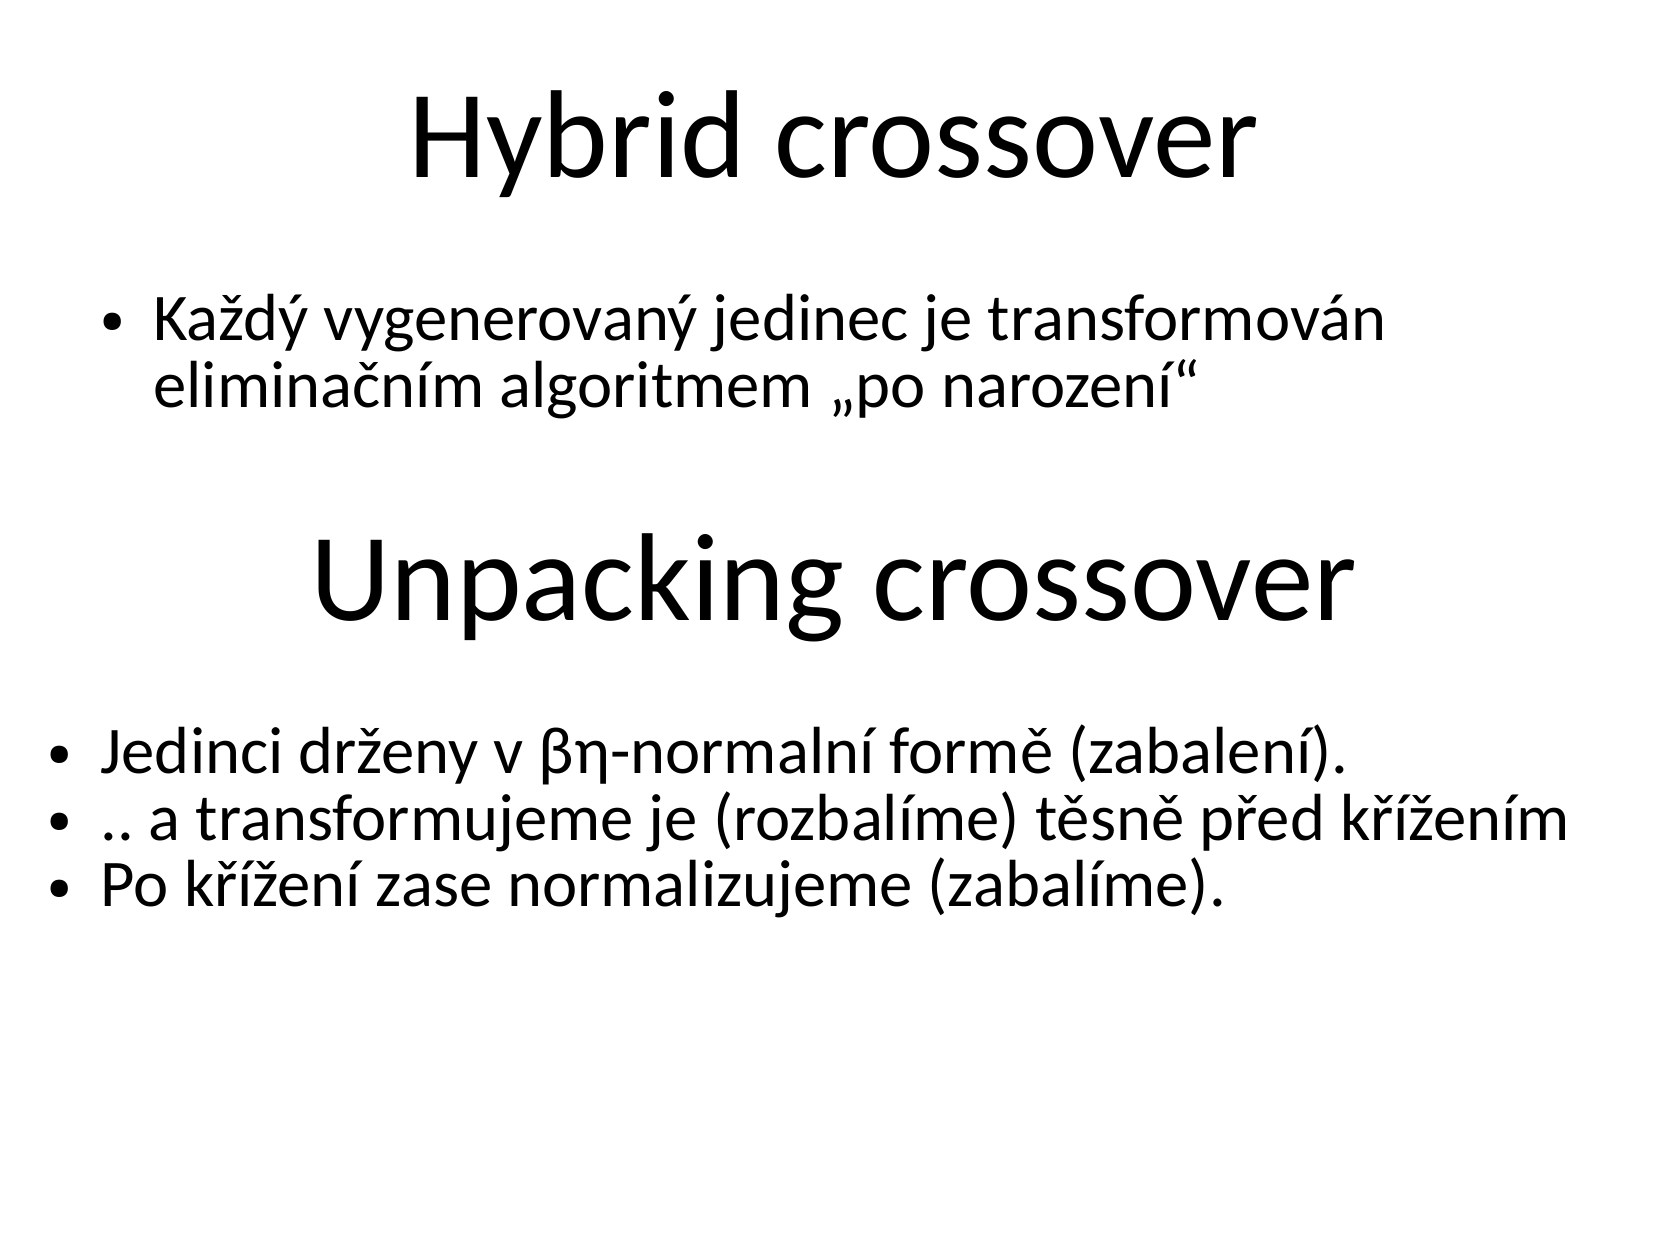

# Hybrid crossover
Každý vygenerovaný jedinec je transformován eliminačním algoritmem „po narození“
Unpacking crossover
Jedinci drženy v βη-normalní formě (zabalení).
.. a transformujeme je (rozbalíme) těsně před křížením
Po křížení zase normalizujeme (zabalíme).